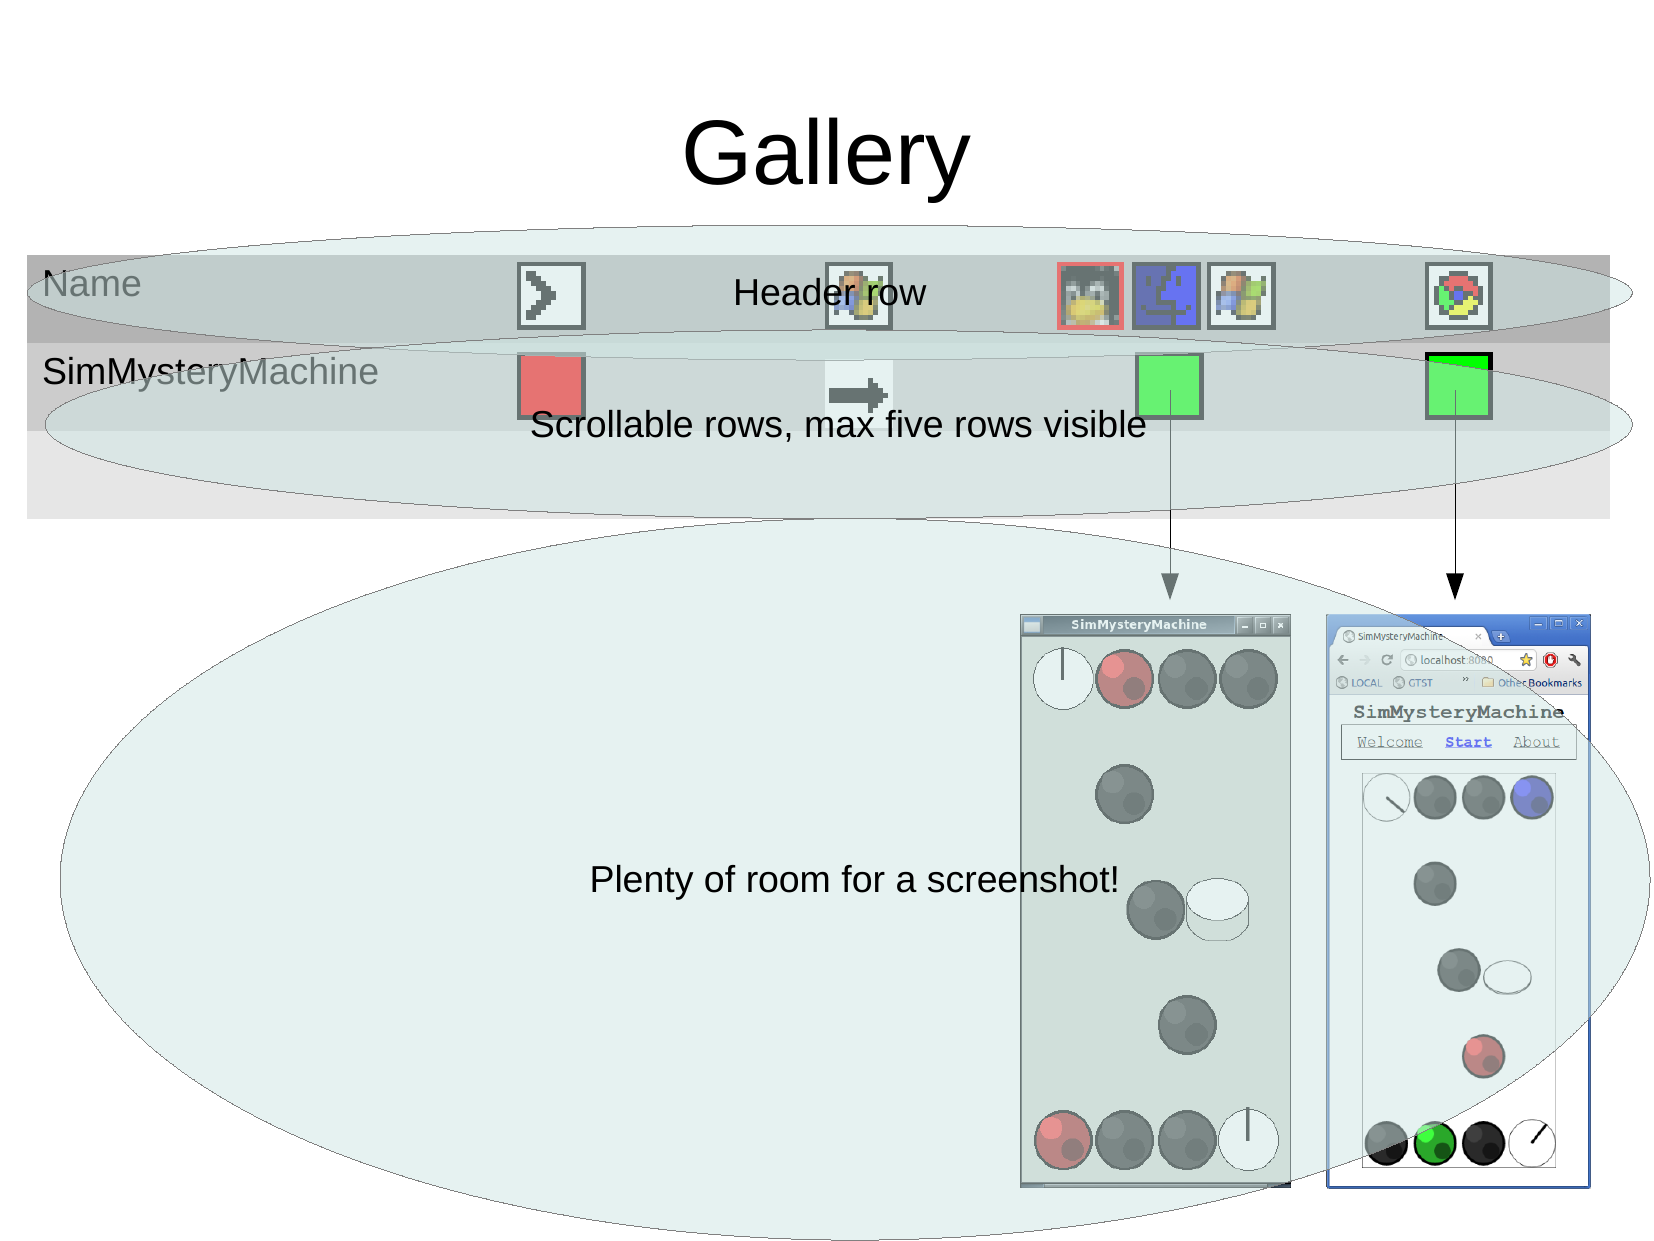

# Gallery
Header row
| Name | | | | |
| --- | --- | --- | --- | --- |
| SimMysteryMachine | | | | |
| | | | | |
Scrollable rows, max five rows visible
Plenty of room for a screenshot!